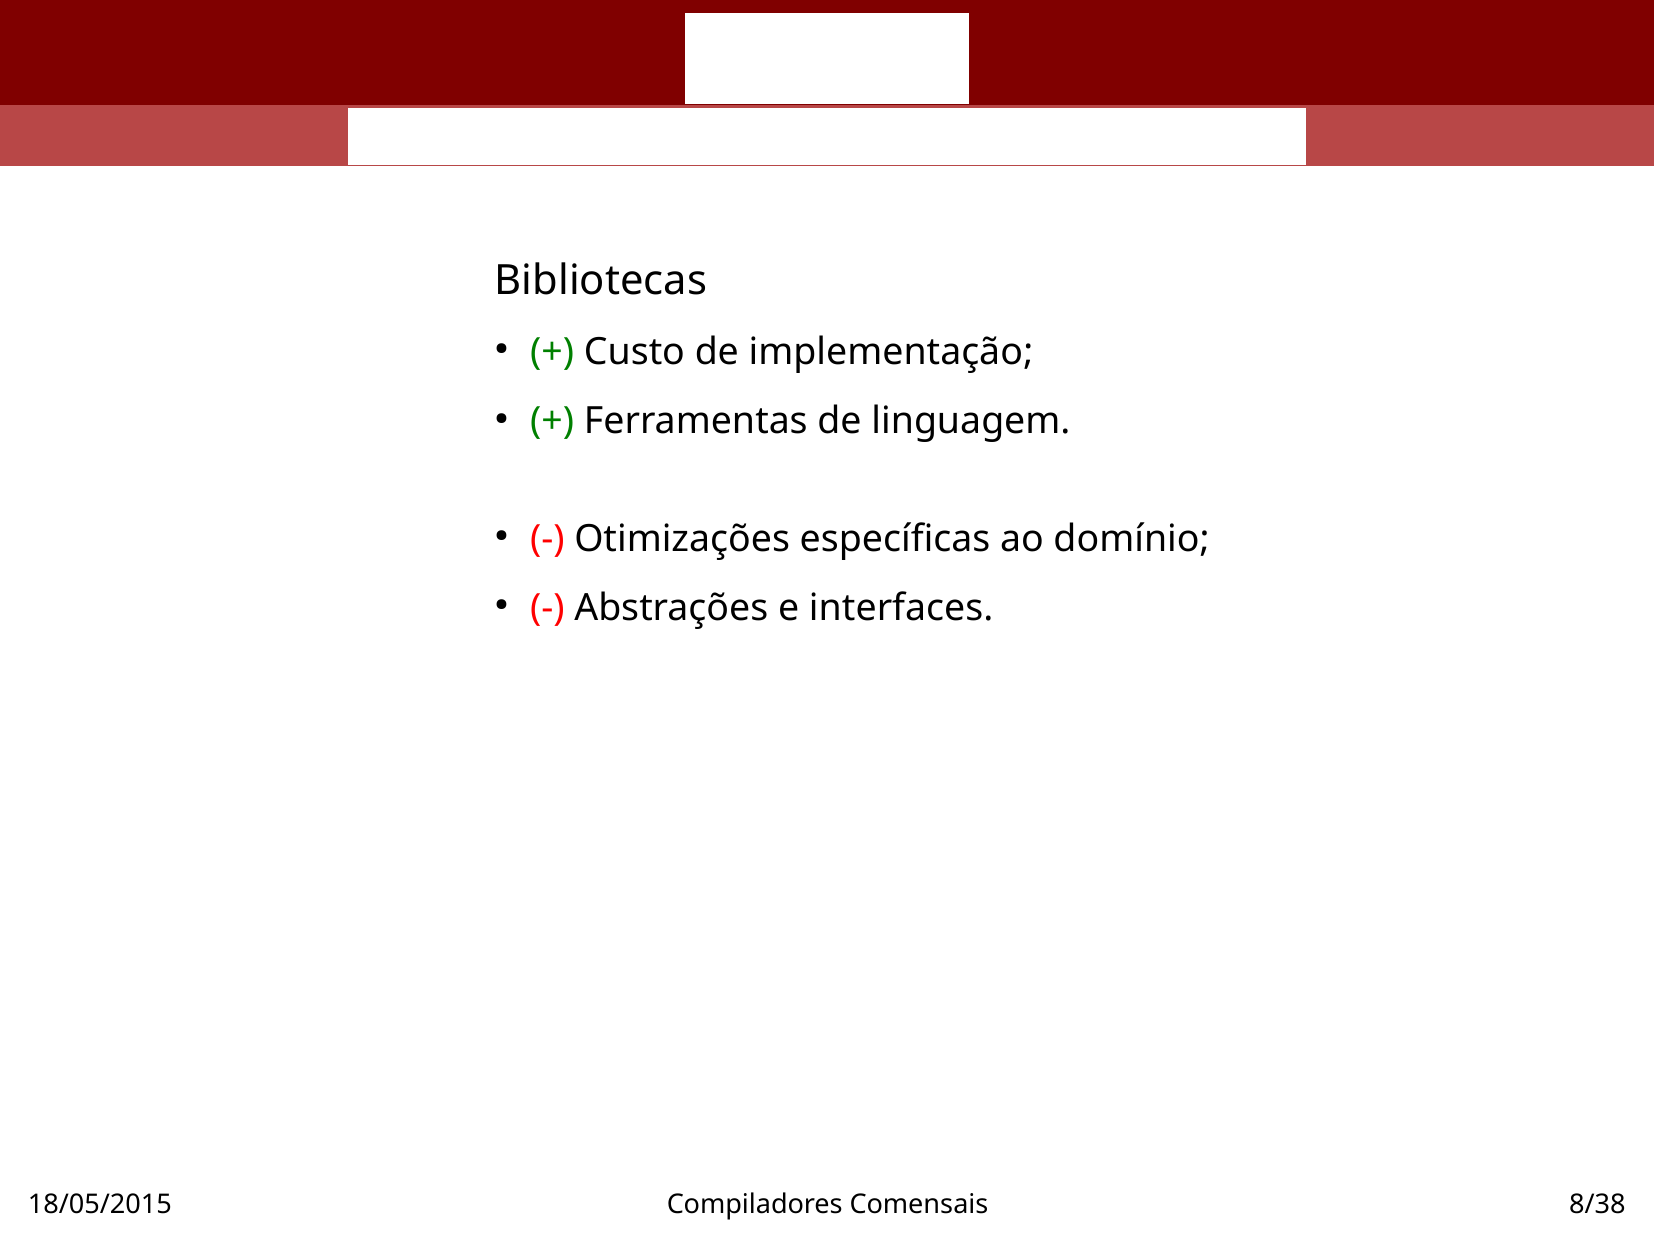

# Contexto
Linguagens de Domínio Específico vs. Bibliotecas
Bibliotecas
(+) Custo de implementação;
(+) Ferramentas de linguagem.
(-) Otimizações específicas ao domínio;
(-) Abstrações e interfaces.
8